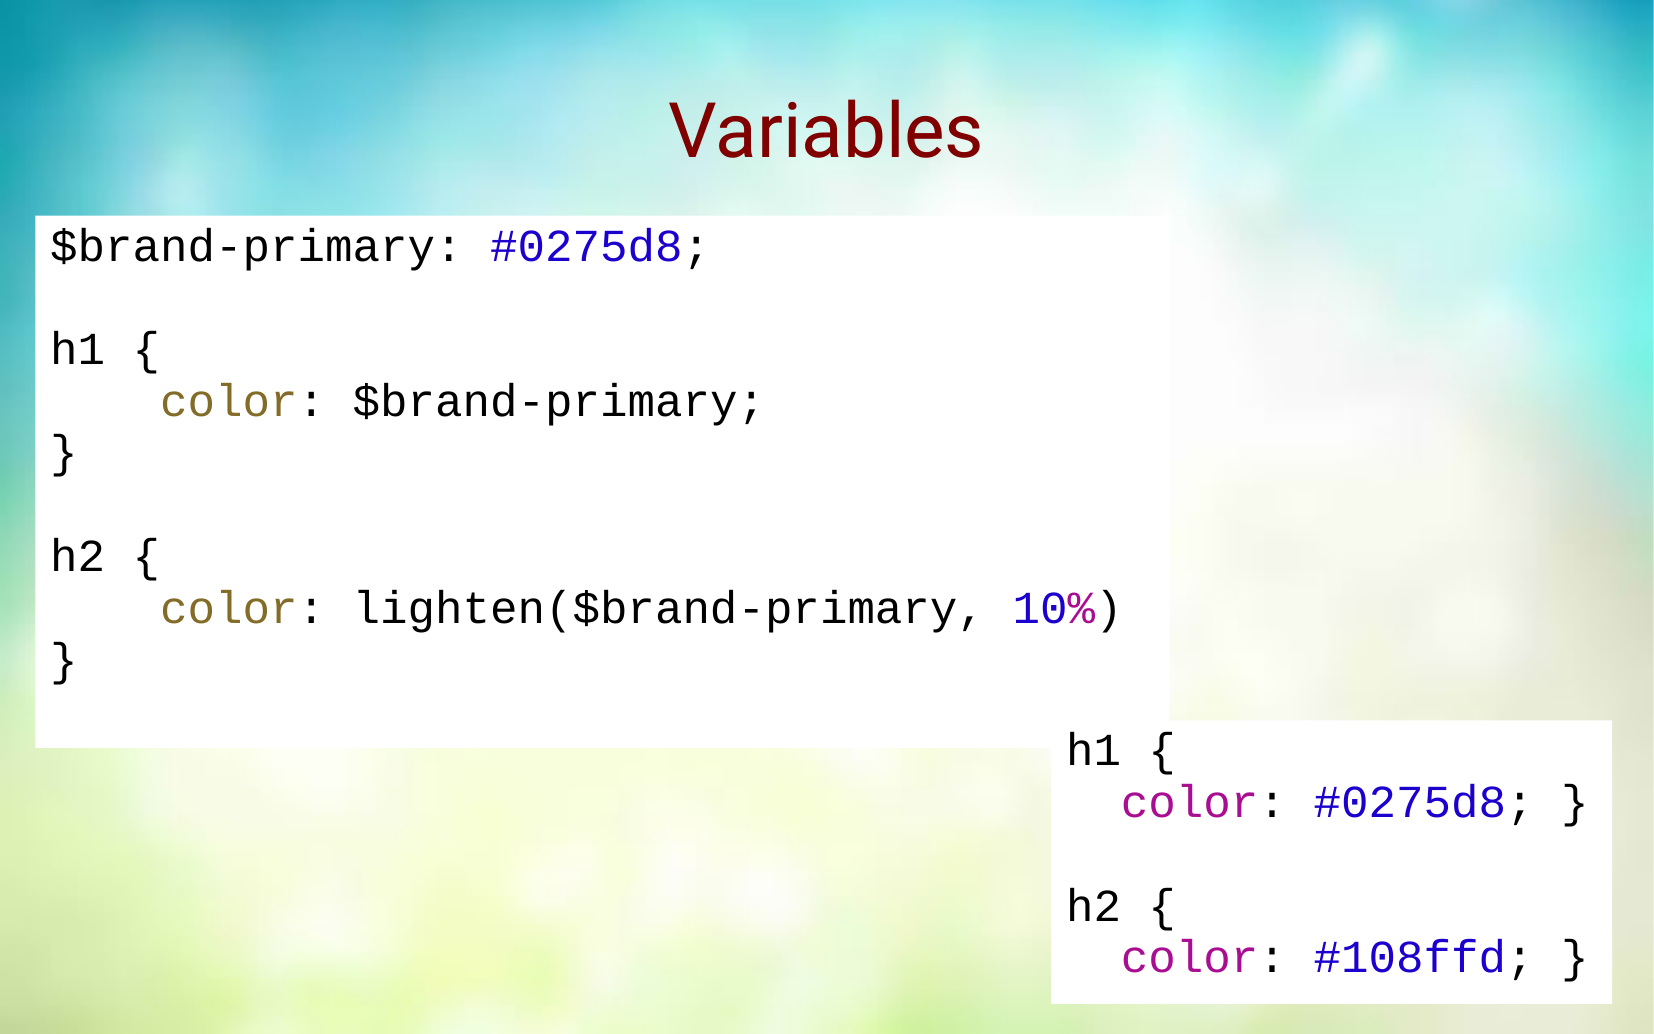

# Variables
$brand-primary: #0275d8;
h1 {
 color: $brand-primary;
}
h2 {
 color: lighten($brand-primary, 10%)
}
h1 {
 color: #0275d8; }
h2 {
 color: #108ffd; }